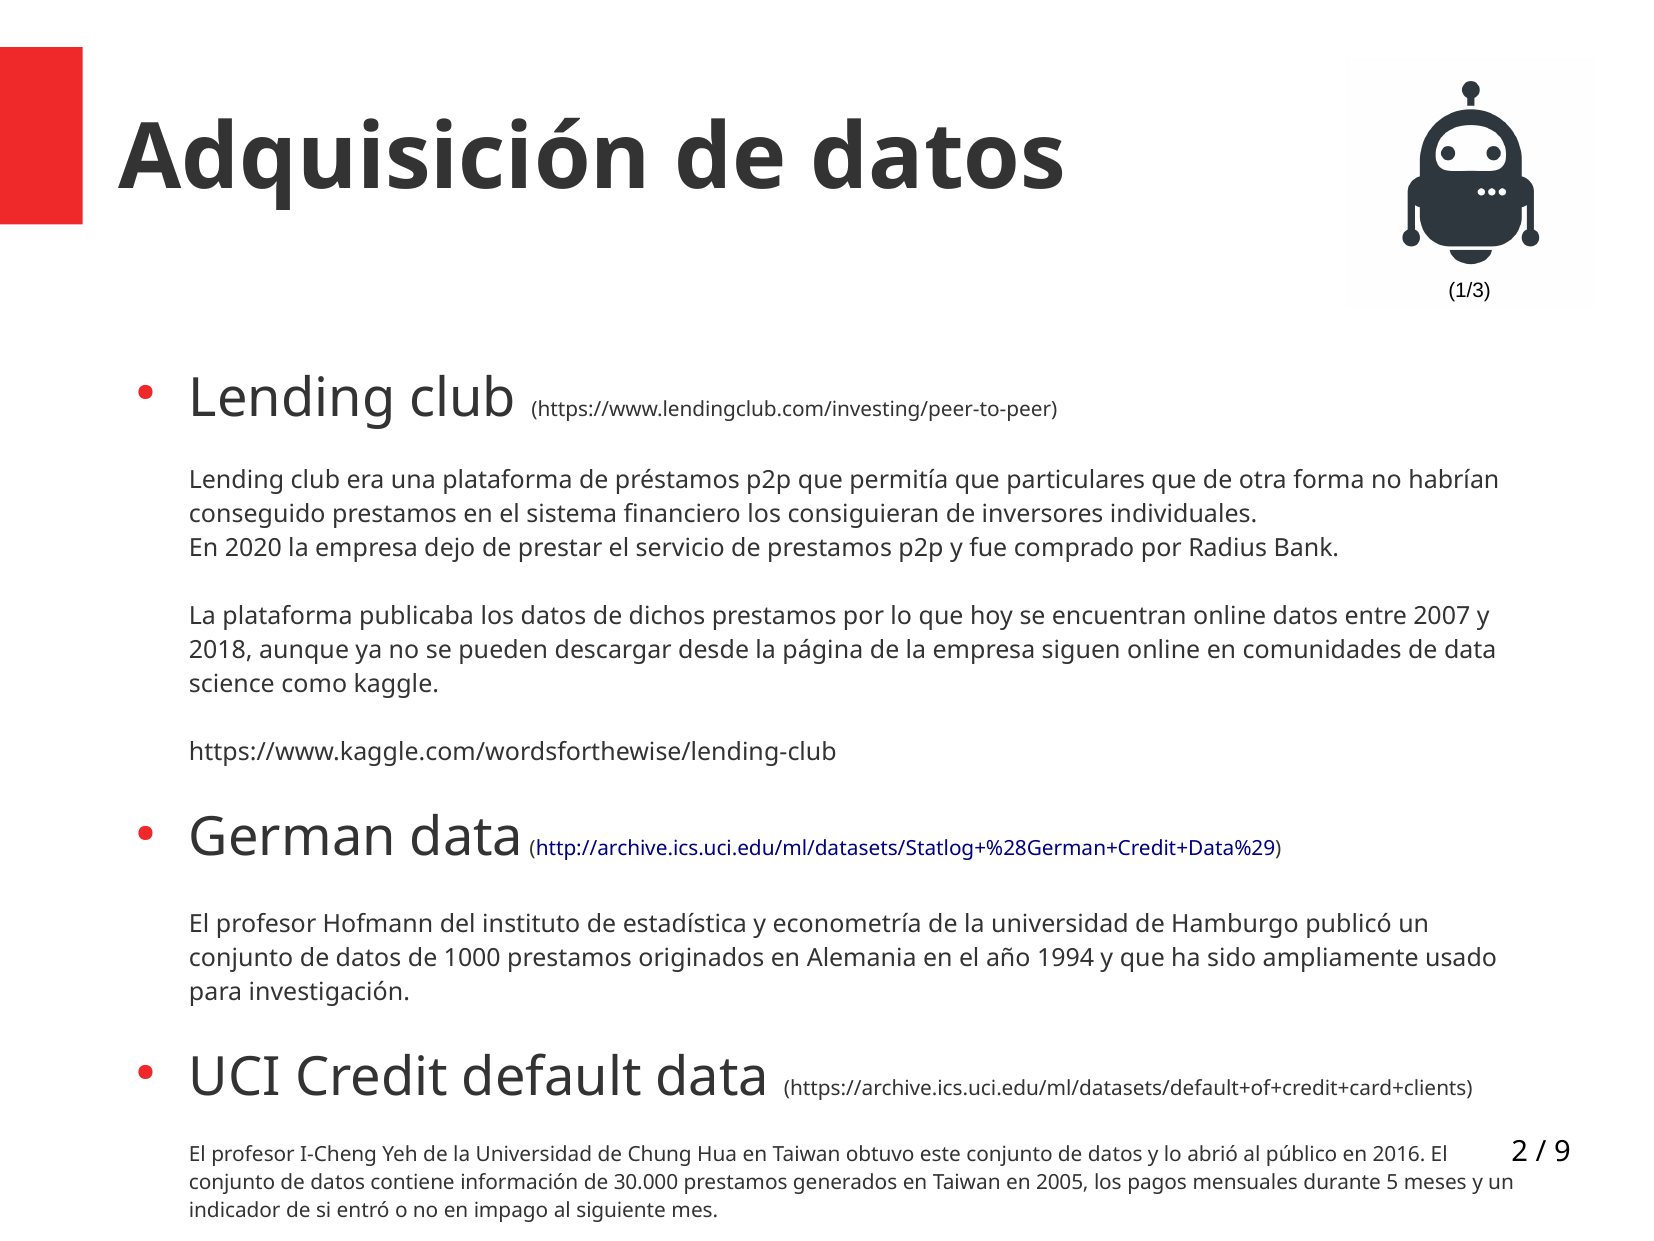

# Adquisición de datos
(1/3)
Lending club (https://www.lendingclub.com/investing/peer-to-peer)
Lending club era una plataforma de préstamos p2p que permitía que particulares que de otra forma no habrían conseguido prestamos en el sistema financiero los consiguieran de inversores individuales.
En 2020 la empresa dejo de prestar el servicio de prestamos p2p y fue comprado por Radius Bank.
La plataforma publicaba los datos de dichos prestamos por lo que hoy se encuentran online datos entre 2007 y 2018, aunque ya no se pueden descargar desde la página de la empresa siguen online en comunidades de data science como kaggle.
https://www.kaggle.com/wordsforthewise/lending-club
German data (http://archive.ics.uci.edu/ml/datasets/Statlog+%28German+Credit+Data%29)
El profesor Hofmann del instituto de estadística y econometría de la universidad de Hamburgo publicó un conjunto de datos de 1000 prestamos originados en Alemania en el año 1994 y que ha sido ampliamente usado para investigación.
UCI Credit default data (https://archive.ics.uci.edu/ml/datasets/default+of+credit+card+clients)
El profesor I-Cheng Yeh de la Universidad de Chung Hua en Taiwan obtuvo este conjunto de datos y lo abrió al público en 2016. El conjunto de datos contiene información de 30.000 prestamos generados en Taiwan en 2005, los pagos mensuales durante 5 meses y un indicador de si entró o no en impago al siguiente mes.
2